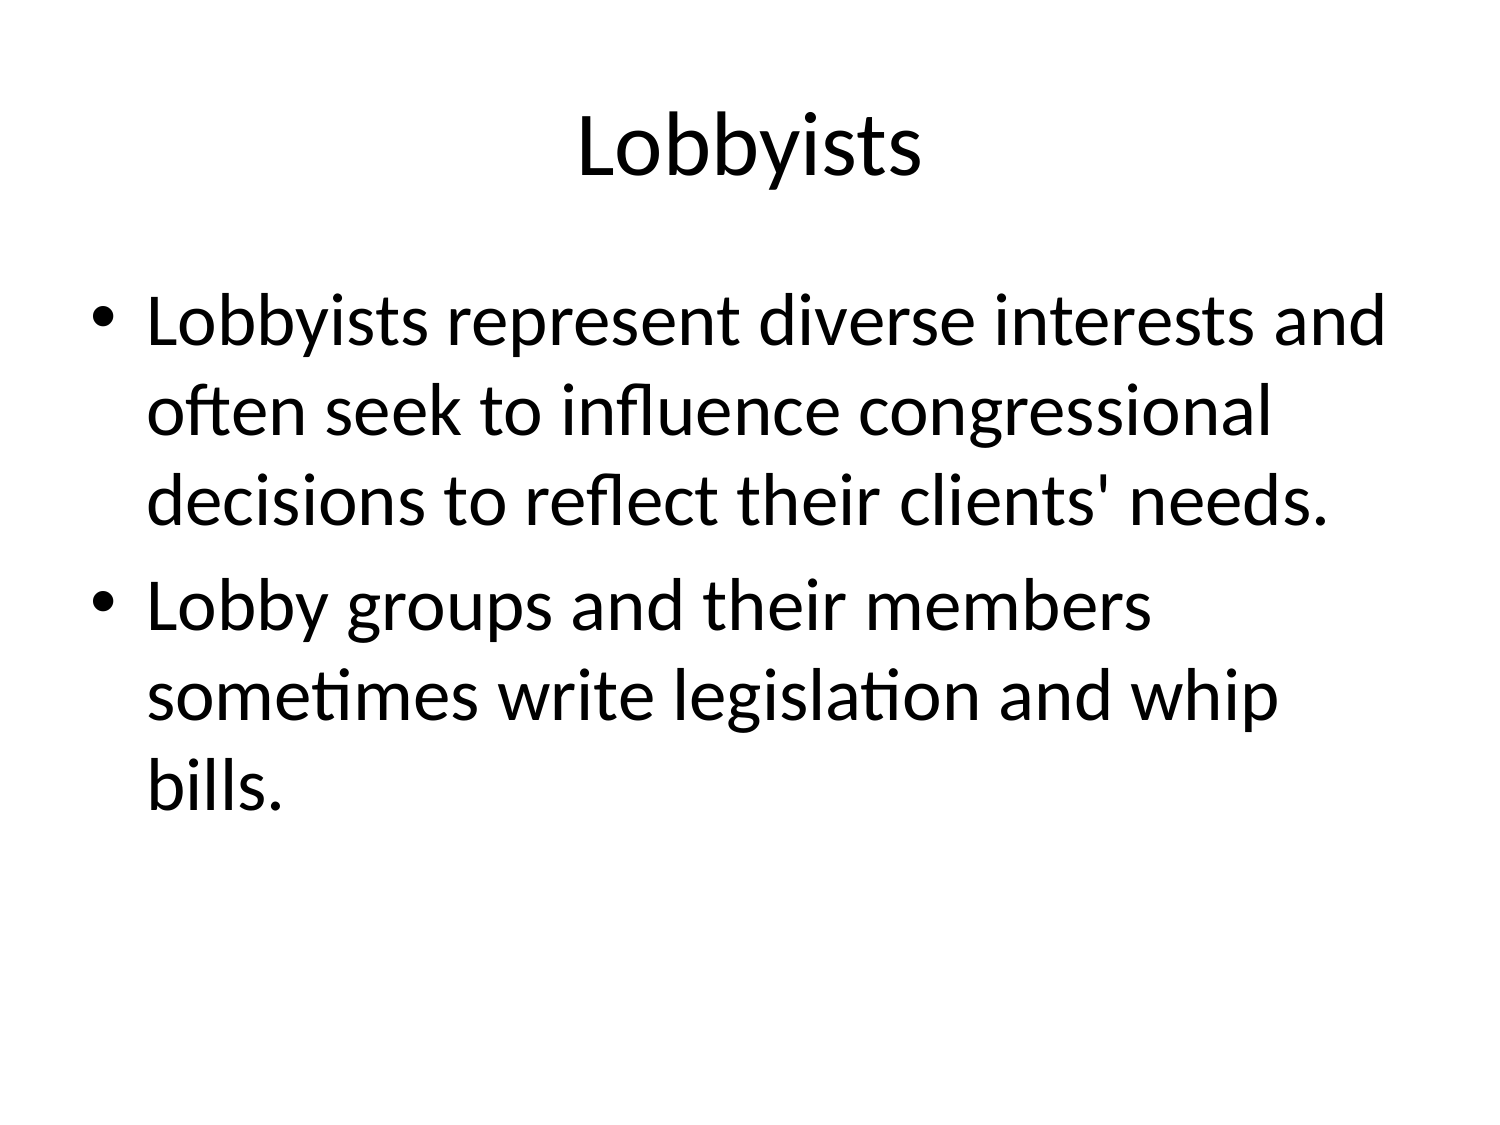

# Lobbyists
Lobbyists represent diverse interests and often seek to influence congressional decisions to reflect their clients' needs.
Lobby groups and their members sometimes write legislation and whip bills.